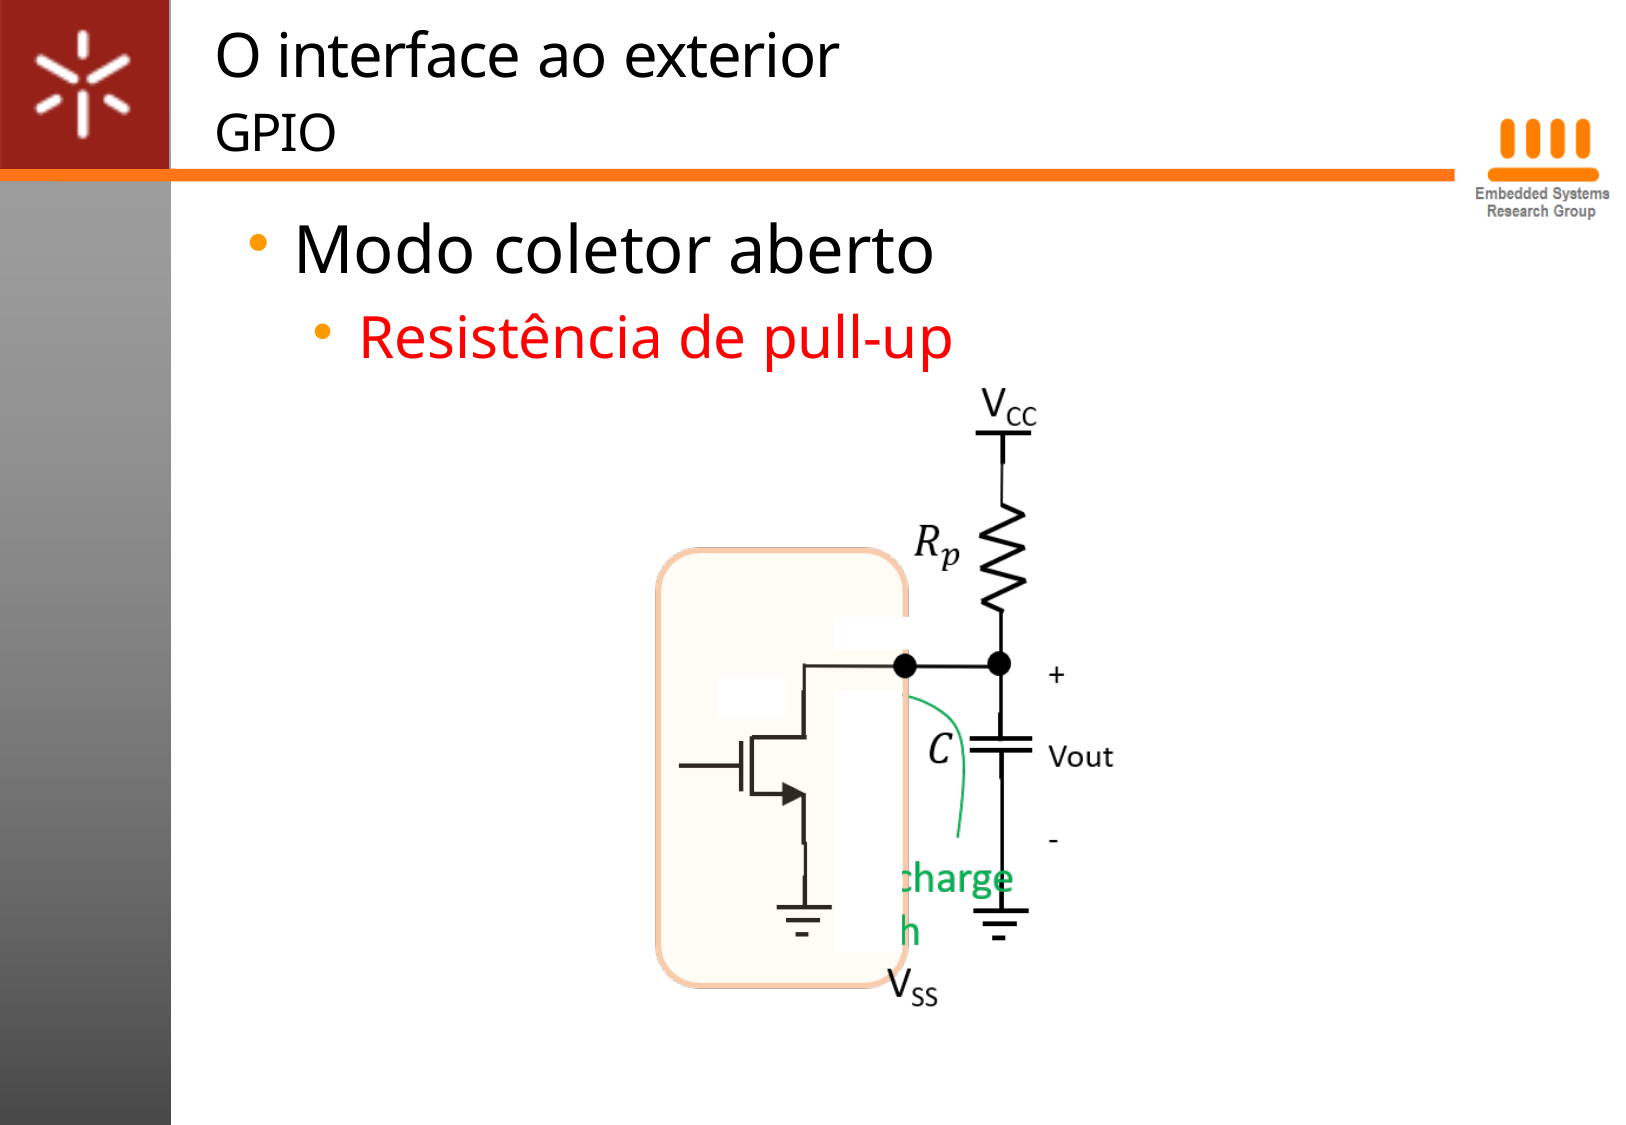

# O interface ao exterior GPIO
Modo coletor aberto
Resistência de pull-up